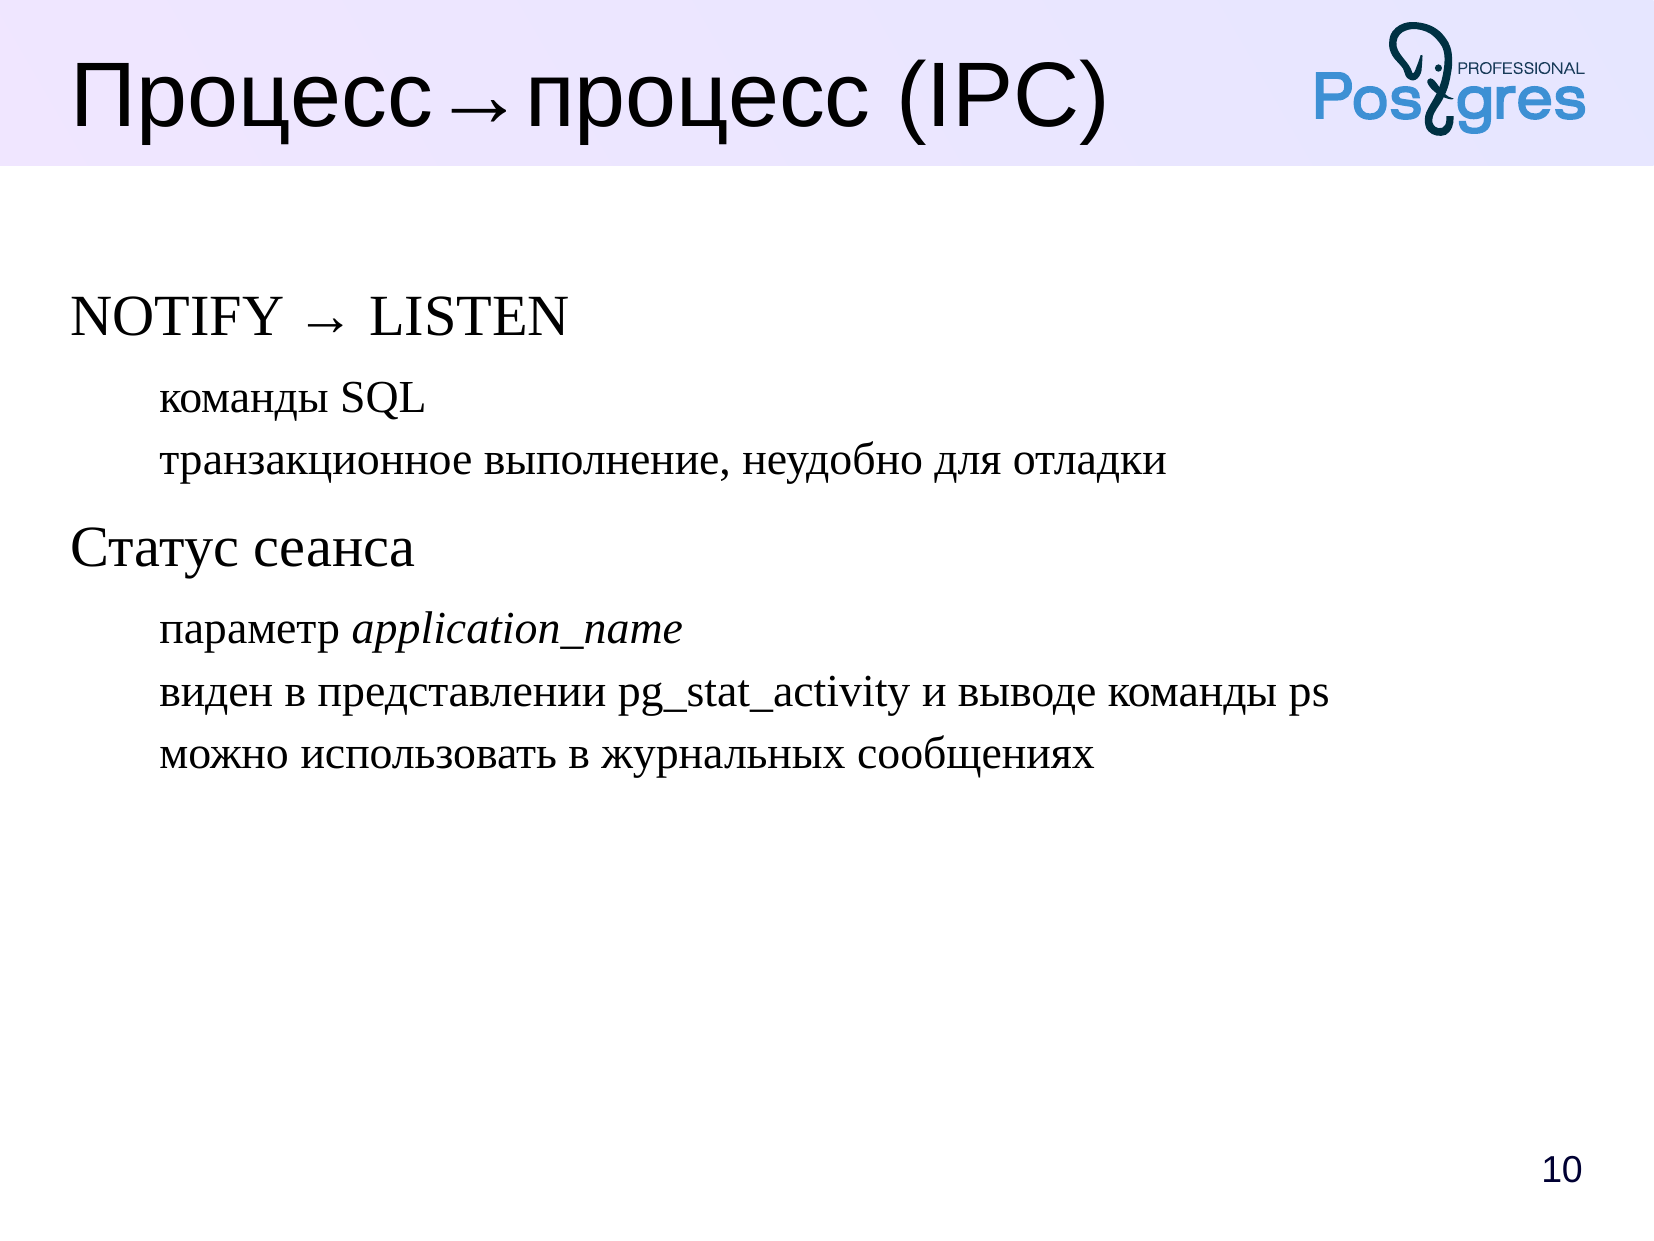

# Процесс→процесс (IPC)
NOTIFY → LISTEN
команды SQL
транзакционное выполнение, неудобно для отладки
Статус сеанса
параметр application_name
виден в представлении pg_stat_activity и выводе команды ps
можно использовать в журнальных сообщениях